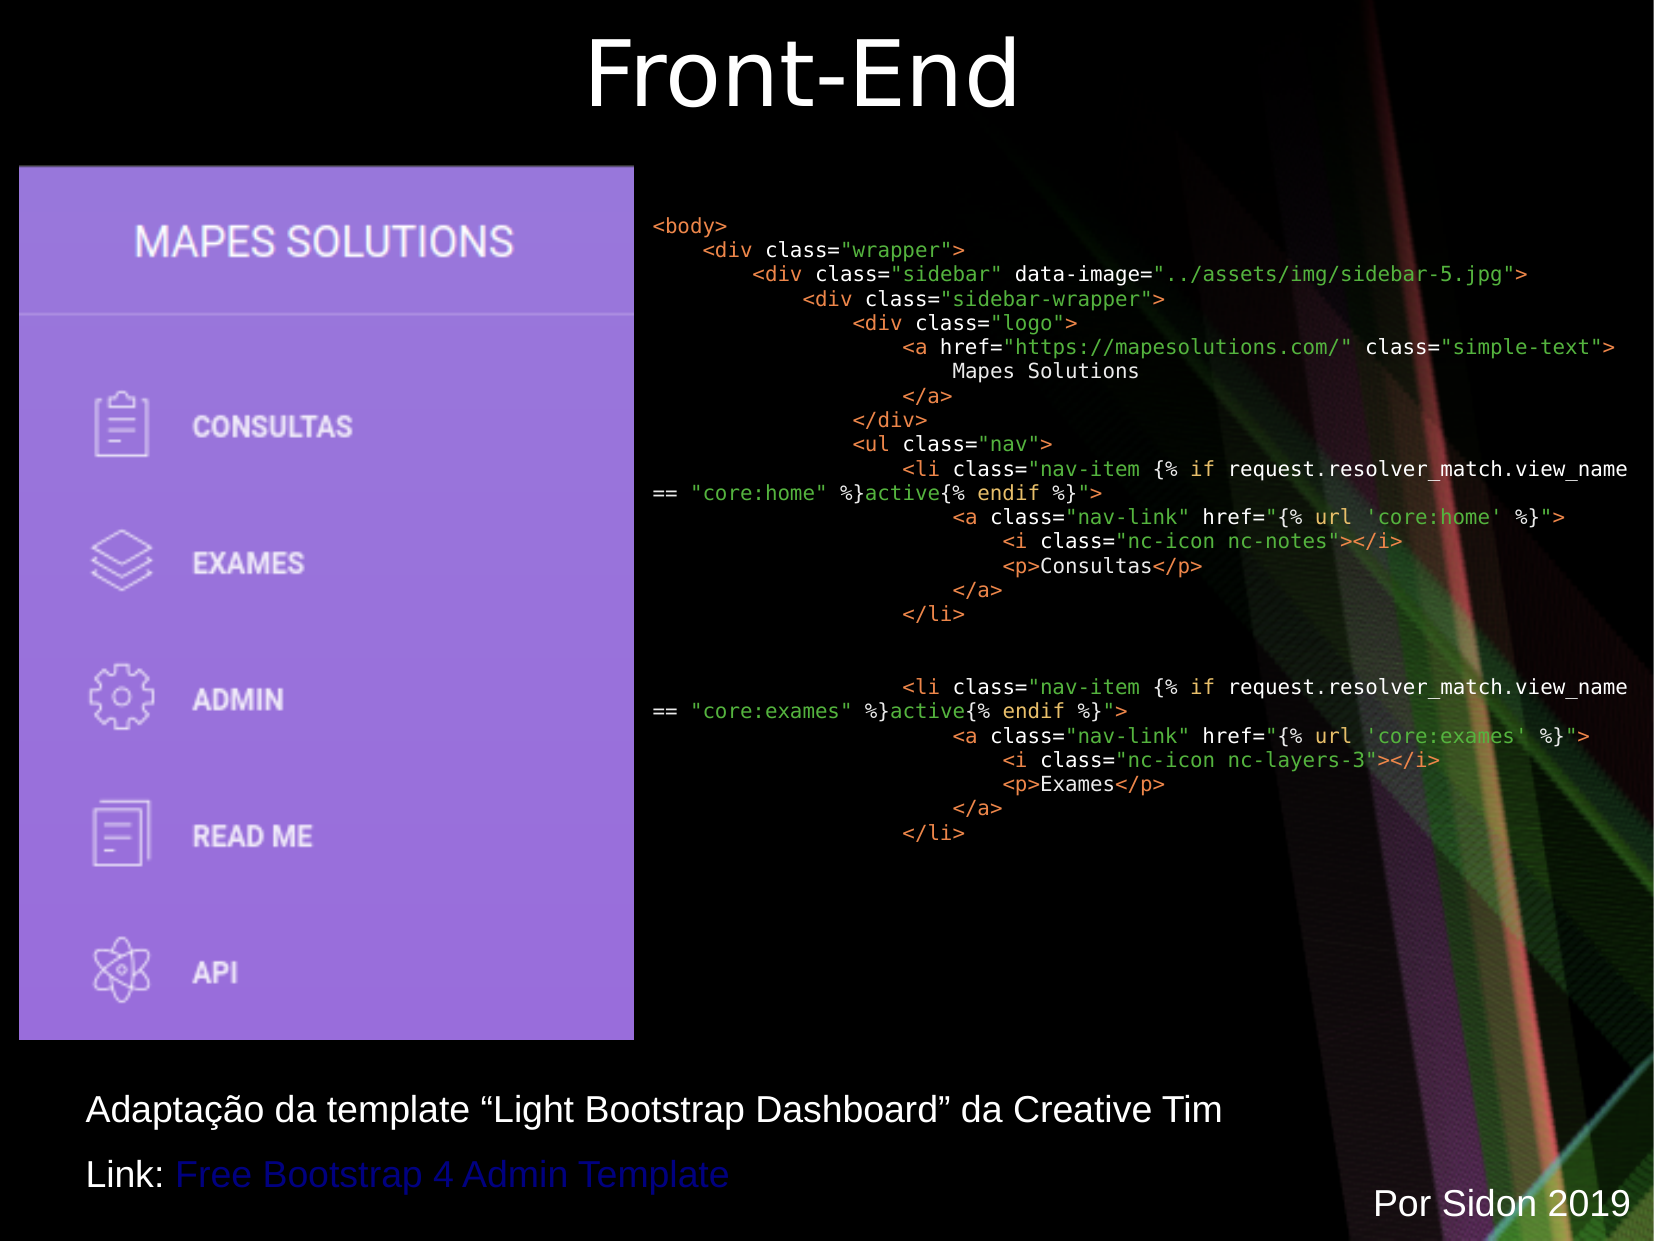

# Front-End
<body>
 <div class="wrapper">
 <div class="sidebar" data-image="../assets/img/sidebar-5.jpg">
 <div class="sidebar-wrapper">
 <div class="logo">
 <a href="https://mapesolutions.com/" class="simple-text">
 Mapes Solutions
 </a>
 </div>
 <ul class="nav">
 <li class="nav-item {% if request.resolver_match.view_name == "core:home" %}active{% endif %}">
 <a class="nav-link" href="{% url 'core:home' %}">
 <i class="nc-icon nc-notes"></i>
 <p>Consultas</p>
 </a>
 </li>
 <li class="nav-item {% if request.resolver_match.view_name == "core:exames" %}active{% endif %}">
 <a class="nav-link" href="{% url 'core:exames' %}">
 <i class="nc-icon nc-layers-3"></i>
 <p>Exames</p>
 </a>
 </li>
Adaptação da template “Light Bootstrap Dashboard” da Creative Tim
Link: Free Bootstrap 4 Admin Template
Por Sidon 2019